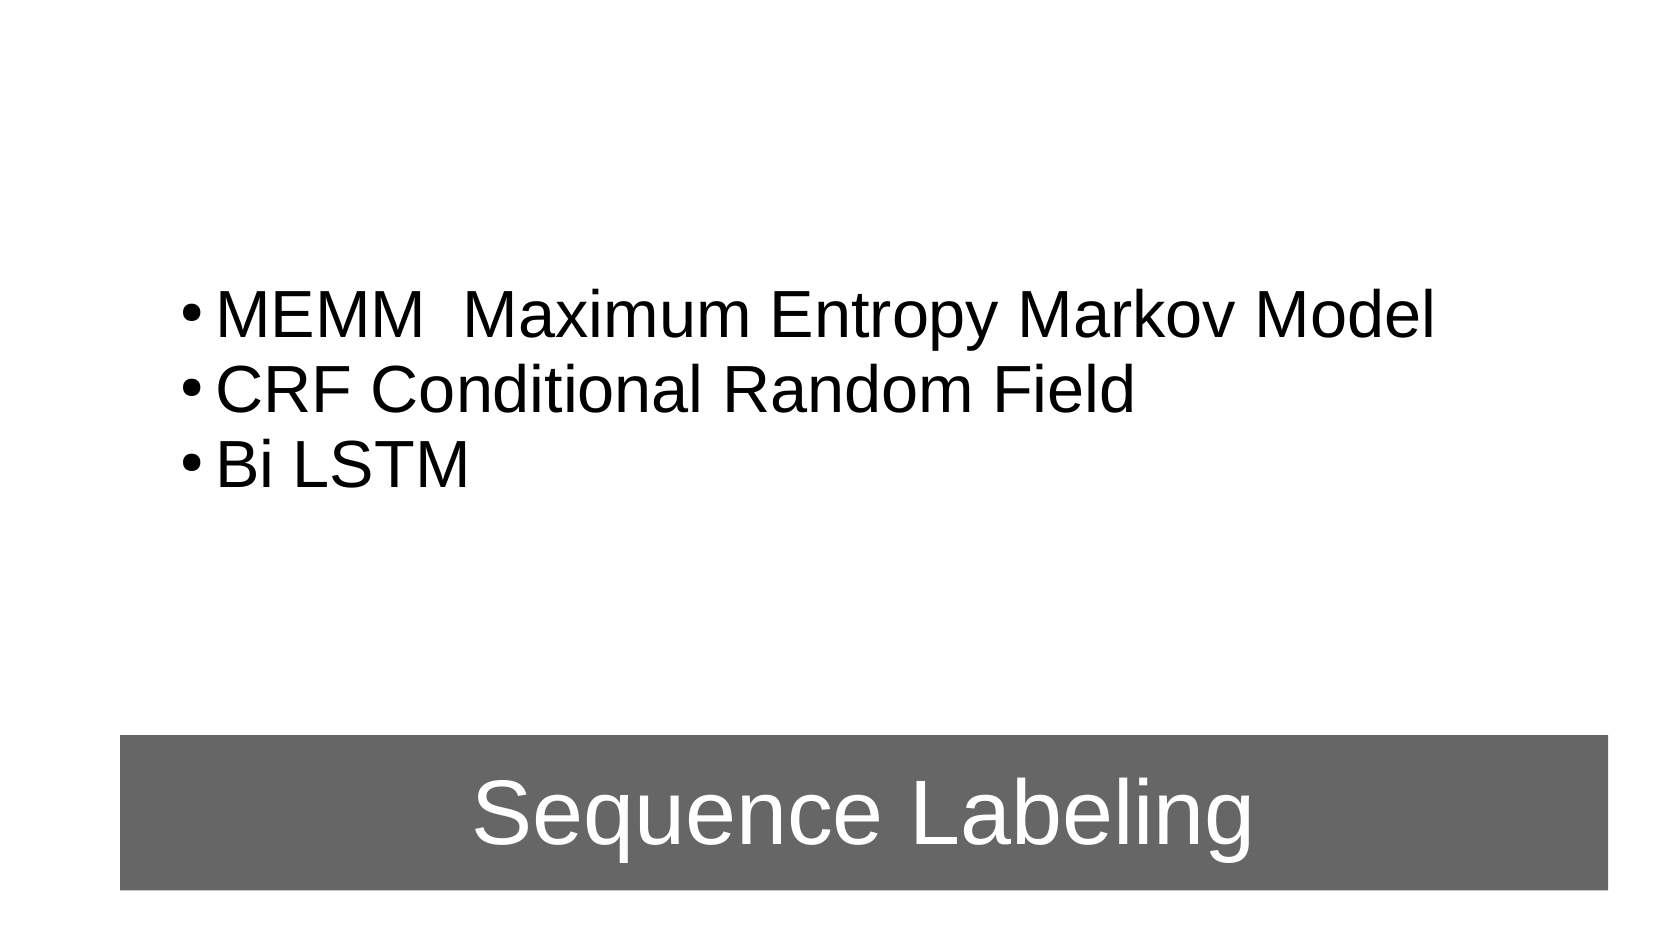

MEMM Maximum Entropy Markov Model
CRF Conditional Random Field
Bi LSTM
# Sequence Labeling